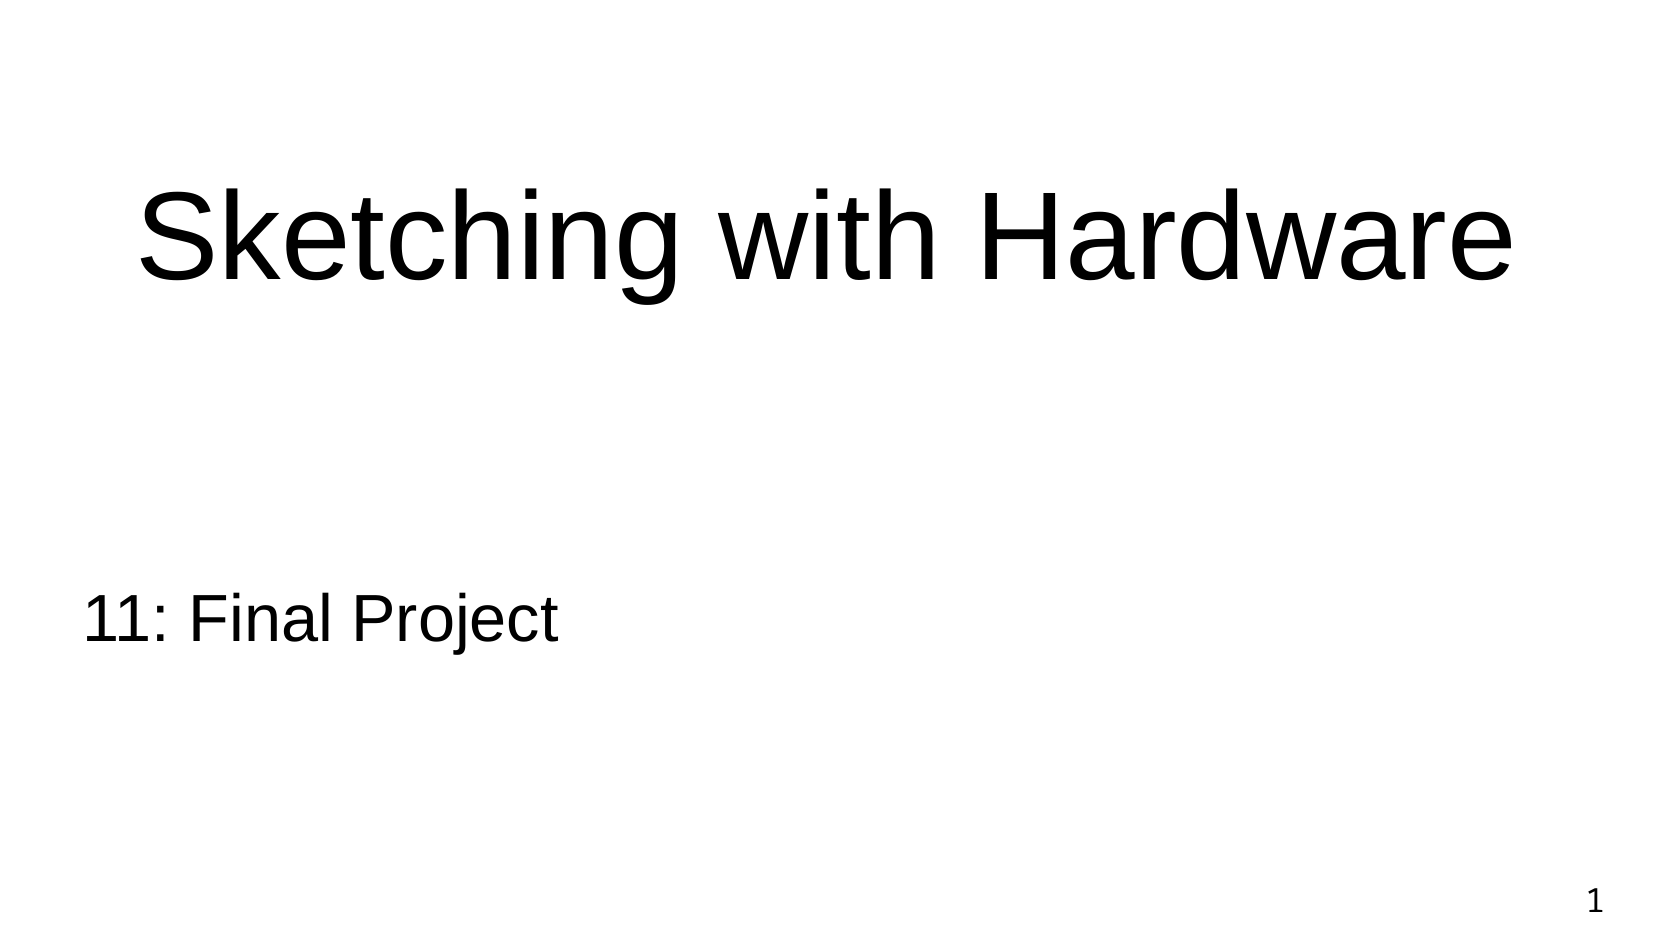

# Sketching with Hardware
11: Final Project